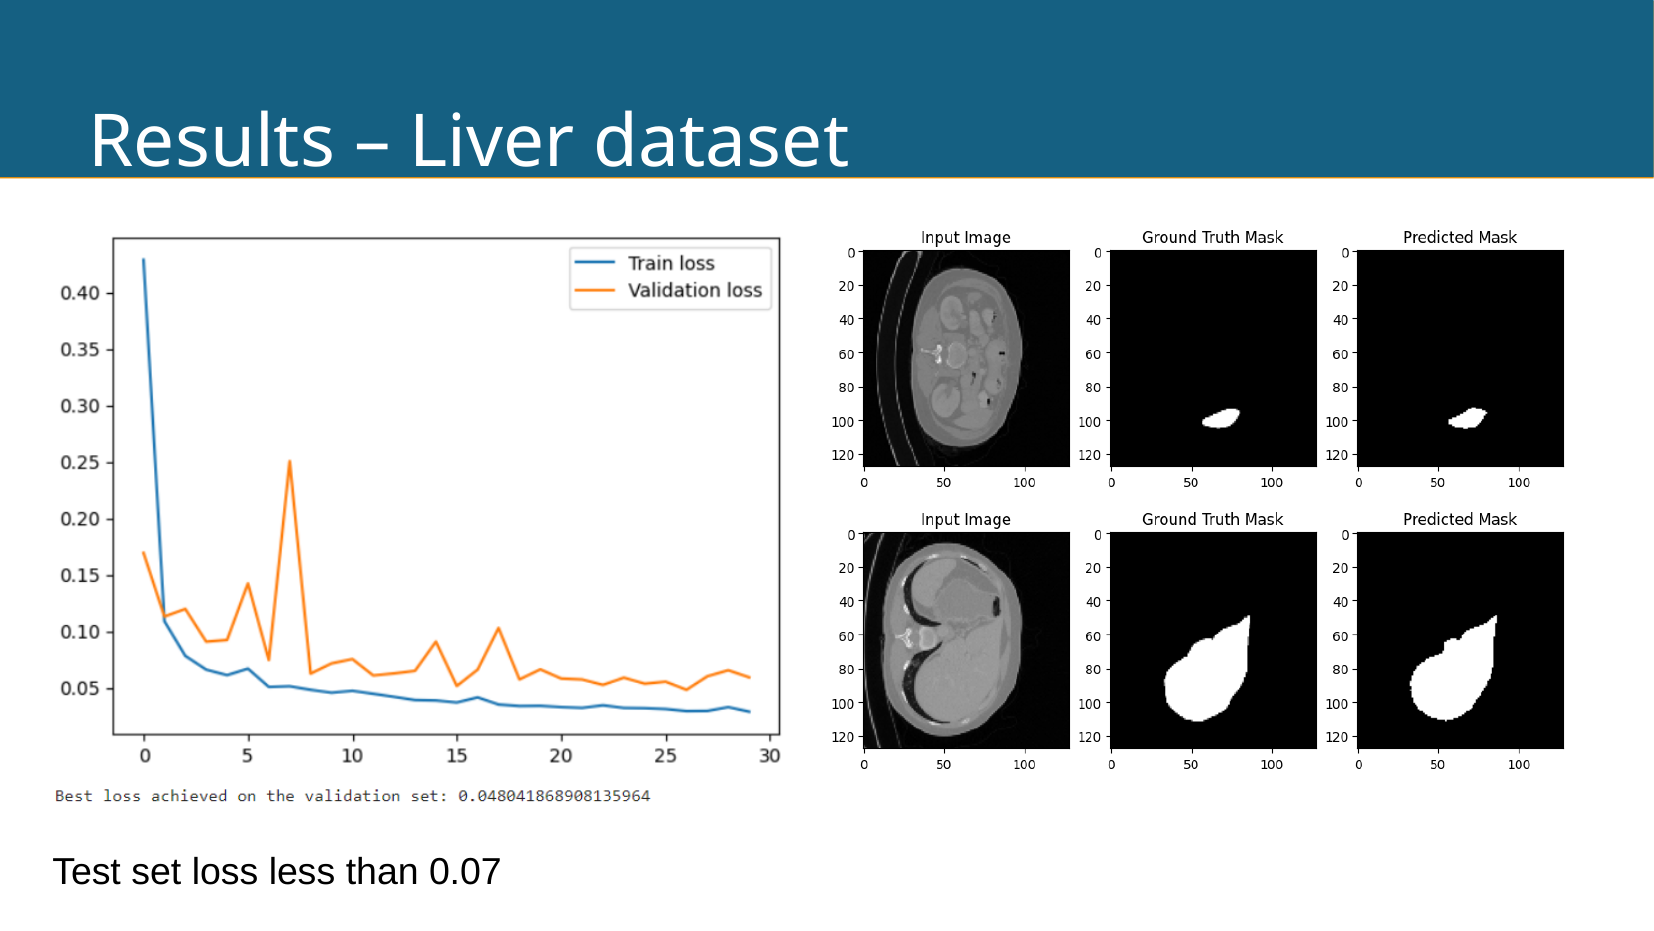

Results – Liver dataset
Test set loss less than 0.07